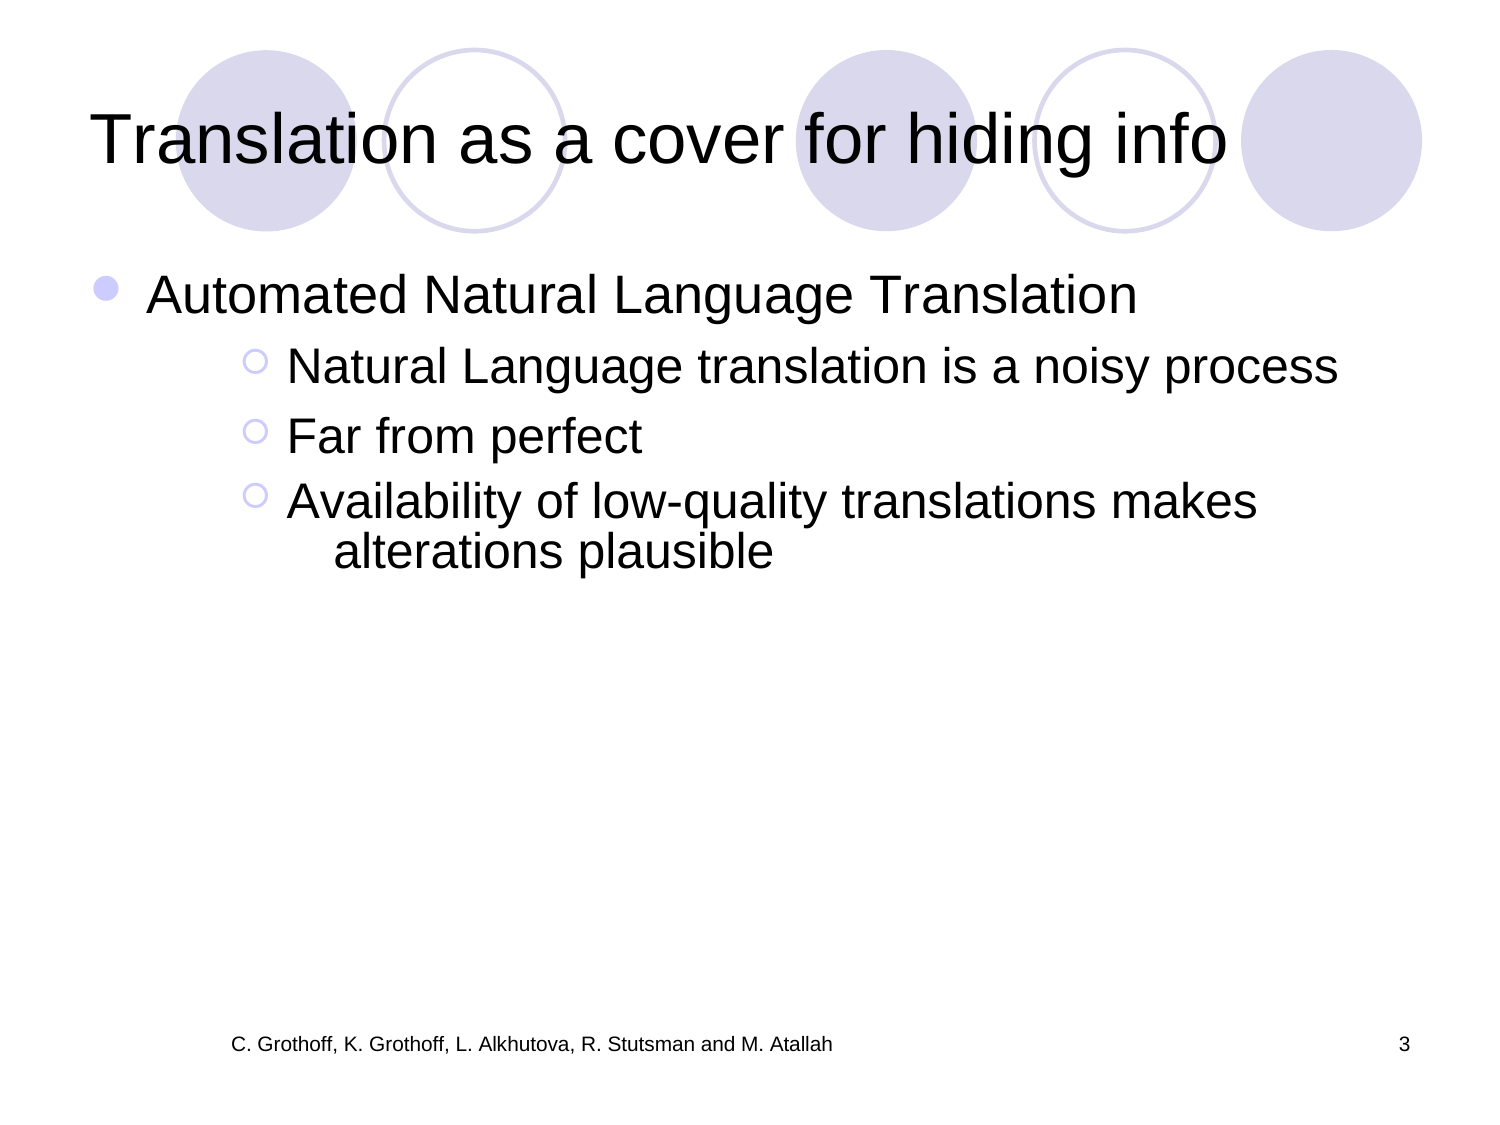

# Translation as a cover for hiding info
Automated Natural Language Translation
Natural Language translation is a noisy process
Far from perfect
Availability of low-quality translations makes alterations plausible
C. Grothoff, K. Grothoff, L. Alkhutova, R. Stutsman and M. Atallah
3